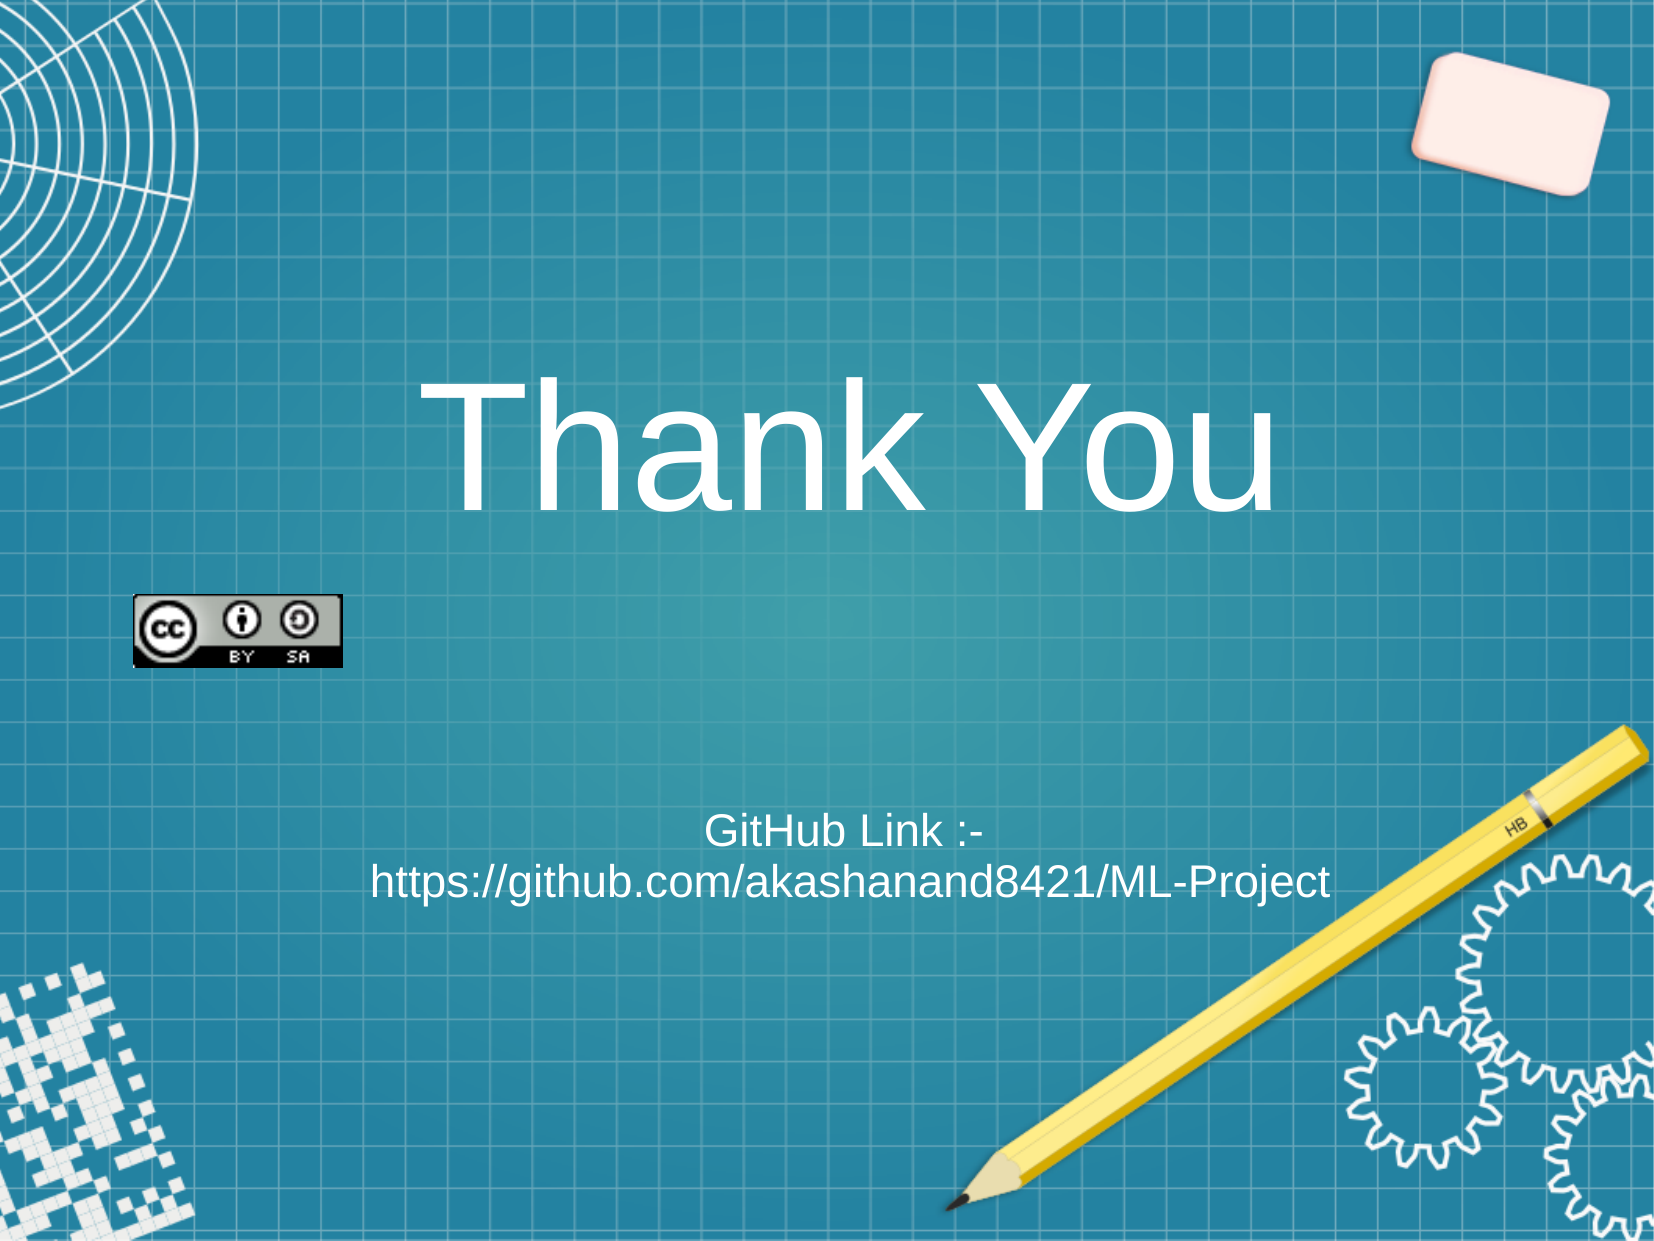

# Thank You GitHub Link :- https://github.com/akashanand8421/ML-Project